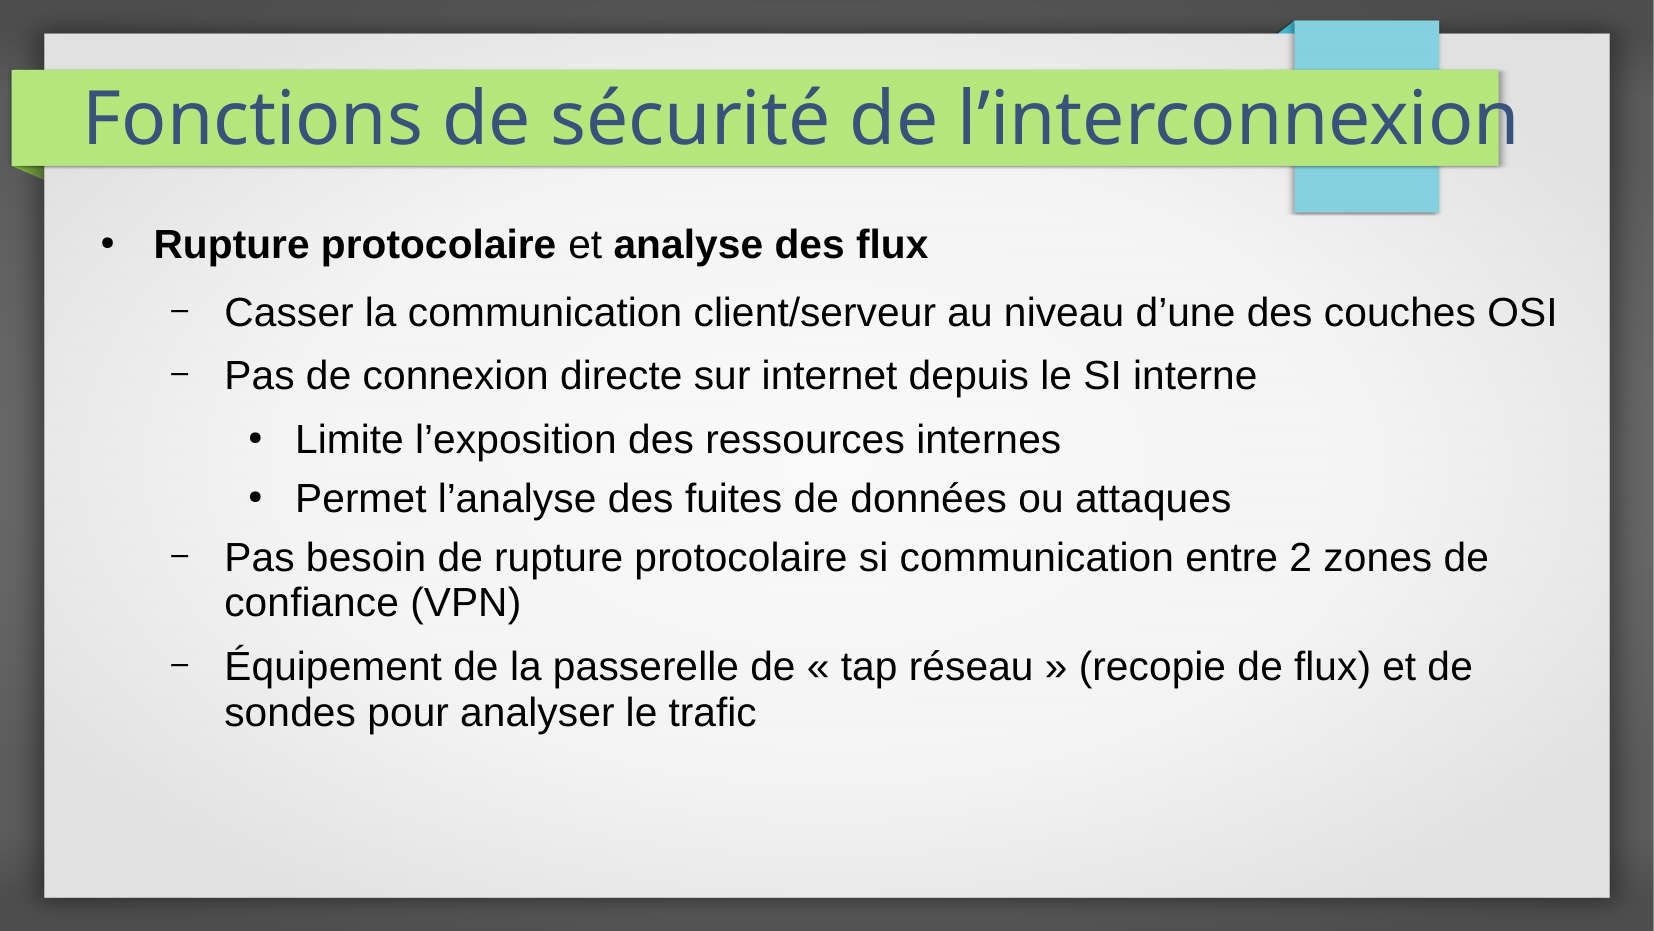

# Fonctions de sécurité de l’interconnexion
Rupture protocolaire et analyse des flux
Casser la communication client/serveur au niveau d’une des couches OSI
Pas de connexion directe sur internet depuis le SI interne
Limite l’exposition des ressources internes
Permet l’analyse des fuites de données ou attaques
Pas besoin de rupture protocolaire si communication entre 2 zones de confiance (VPN)
Équipement de la passerelle de « tap réseau » (recopie de flux) et de sondes pour analyser le trafic